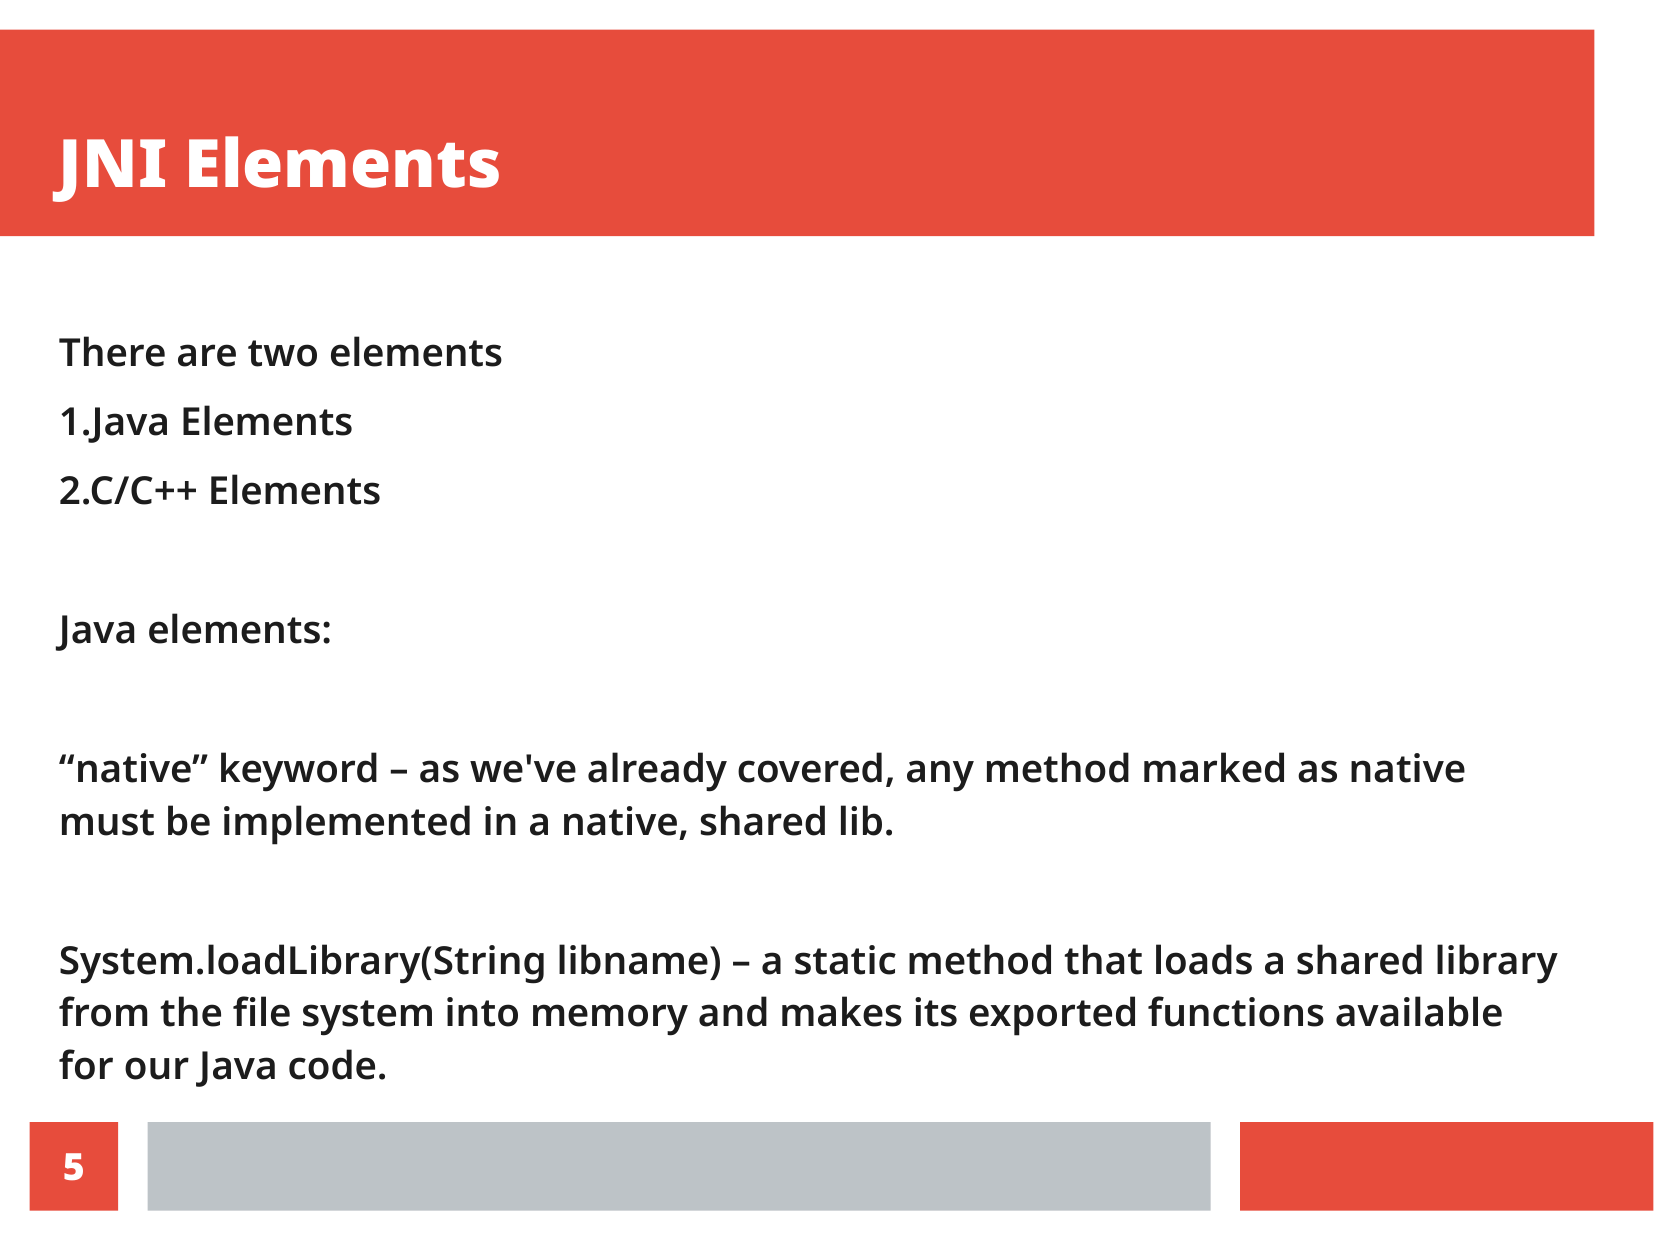

# JNI Elements
There are two elements
1.Java Elements
2.C/C++ Elements
Java elements:
“native” keyword – as we've already covered, any method marked as native must be implemented in a native, shared lib.
System.loadLibrary(String libname) – a static method that loads a shared library from the file system into memory and makes its exported functions available for our Java code.
5